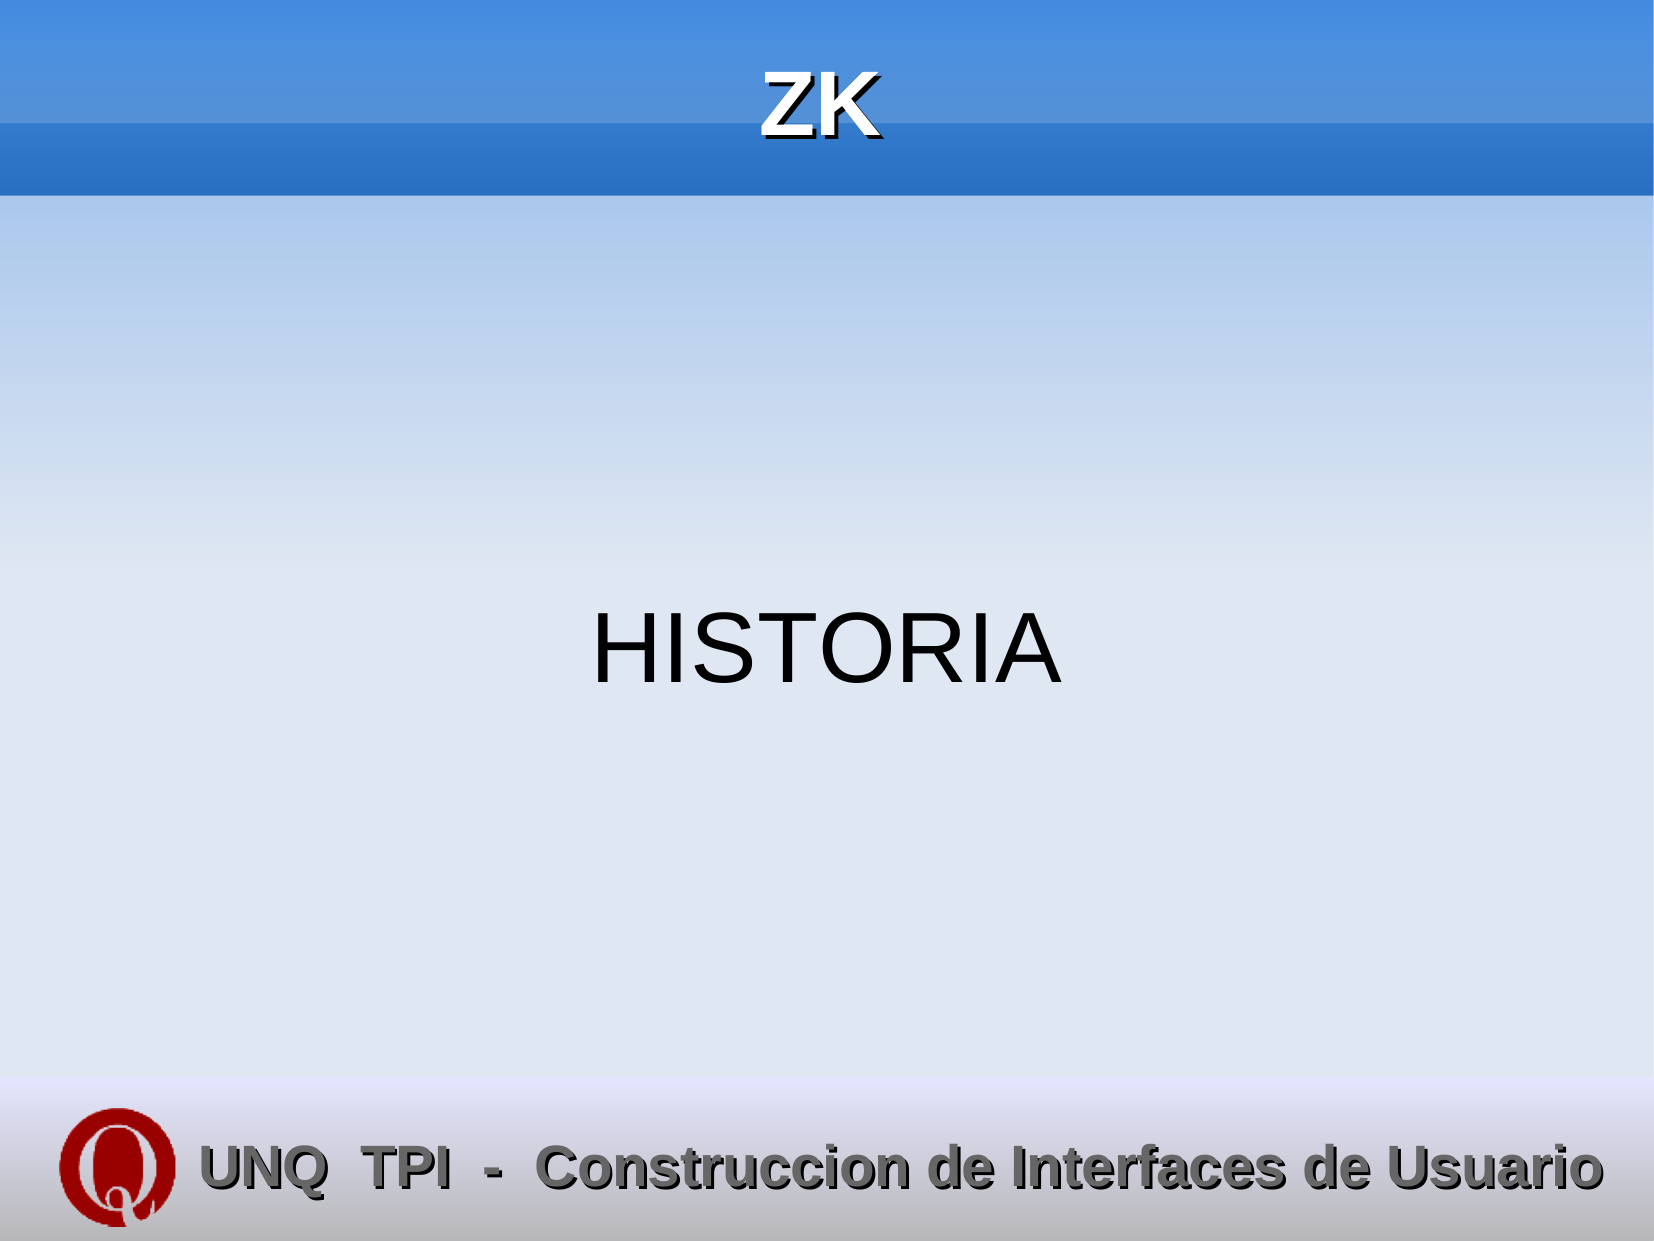

# ZK
ZK
HISTORIA
UNQ TPI - Construccion de Interfaces de Usuario